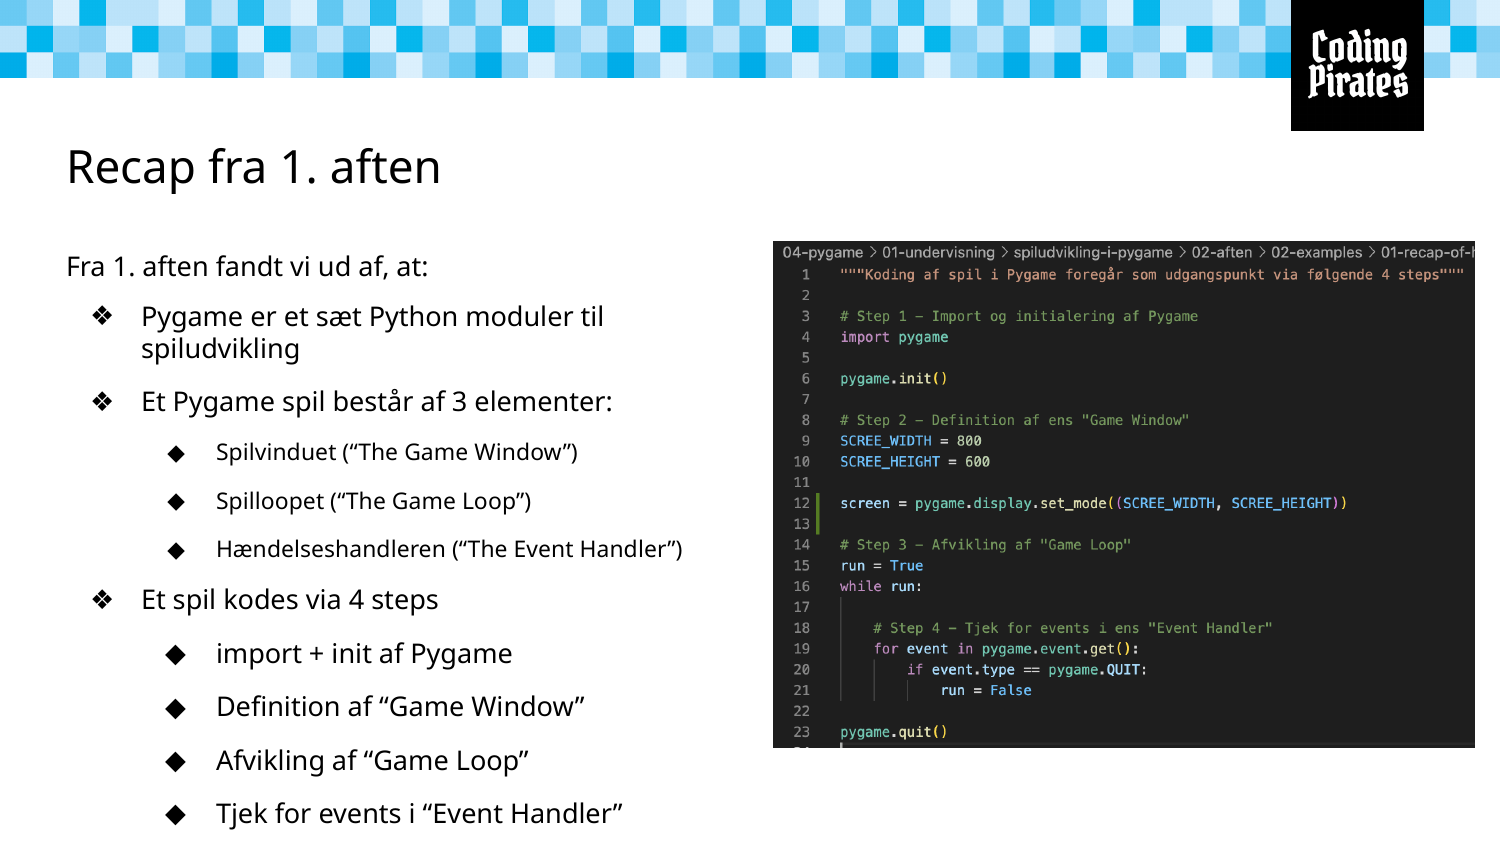

# Recap fra 1. aften
Fra 1. aften fandt vi ud af, at:
Pygame er et sæt Python moduler til spiludvikling
Et Pygame spil består af 3 elementer:
Spilvinduet (“The Game Window”)
Spilloopet (“The Game Loop”)
Hændelseshandleren (“The Event Handler”)
Et spil kodes via 4 steps
import + init af Pygame
Definition af “Game Window”
Afvikling af “Game Loop”
Tjek for events i “Event Handler”